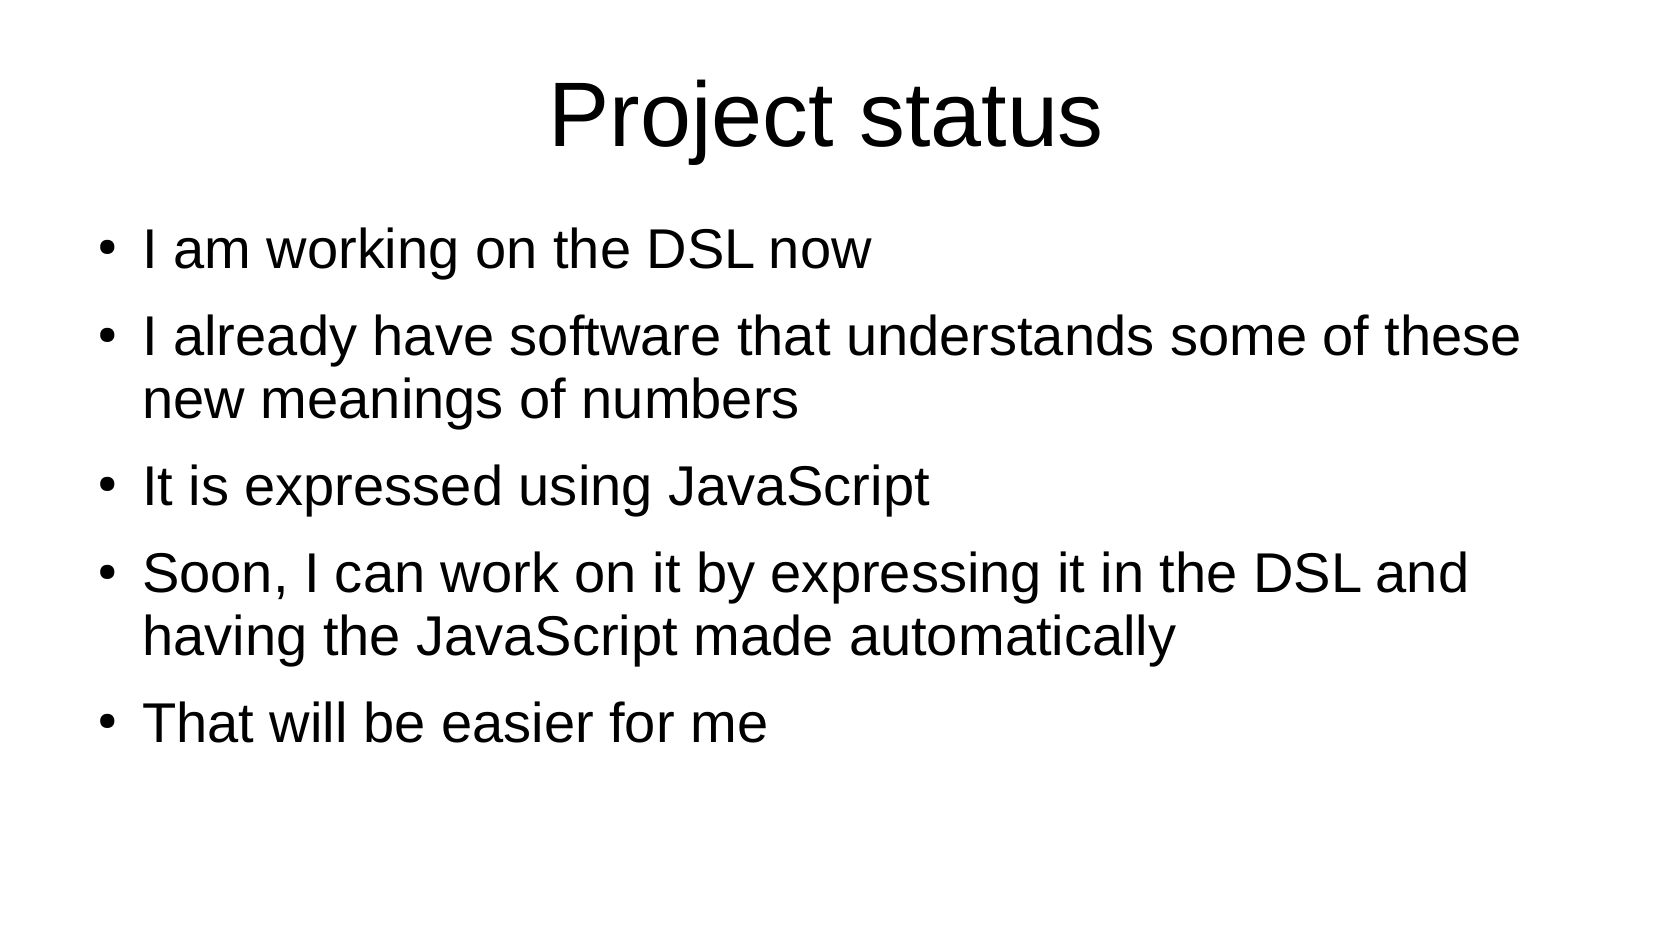

# Project status
I am working on the DSL now
I already have software that understands some of these new meanings of numbers
It is expressed using JavaScript
Soon, I can work on it by expressing it in the DSL and having the JavaScript made automatically
That will be easier for me